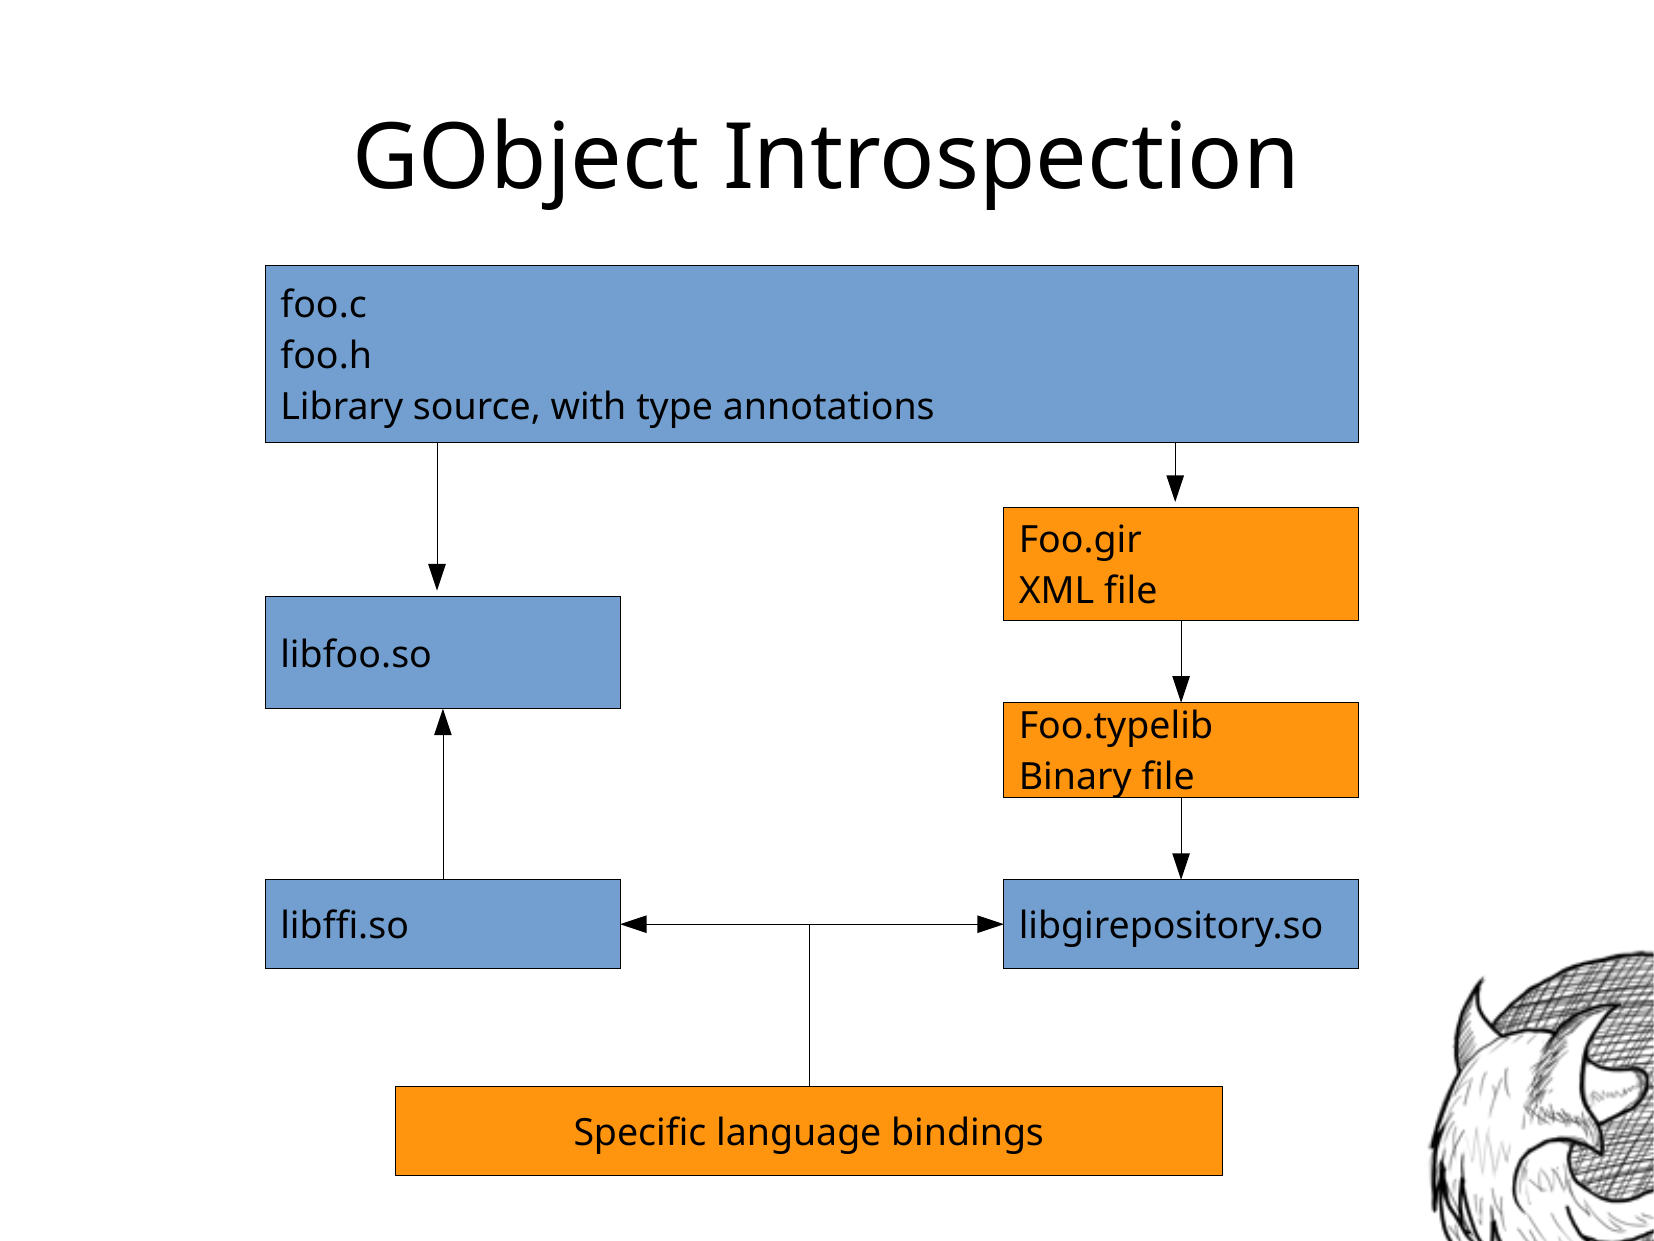

# GObject Introspection
foo.c
foo.h
Library source, with type annotations
Foo.gir
XML file
libfoo.so
Foo.typelib
Binary file
libffi.so
libgirepository.so
Specific language bindings